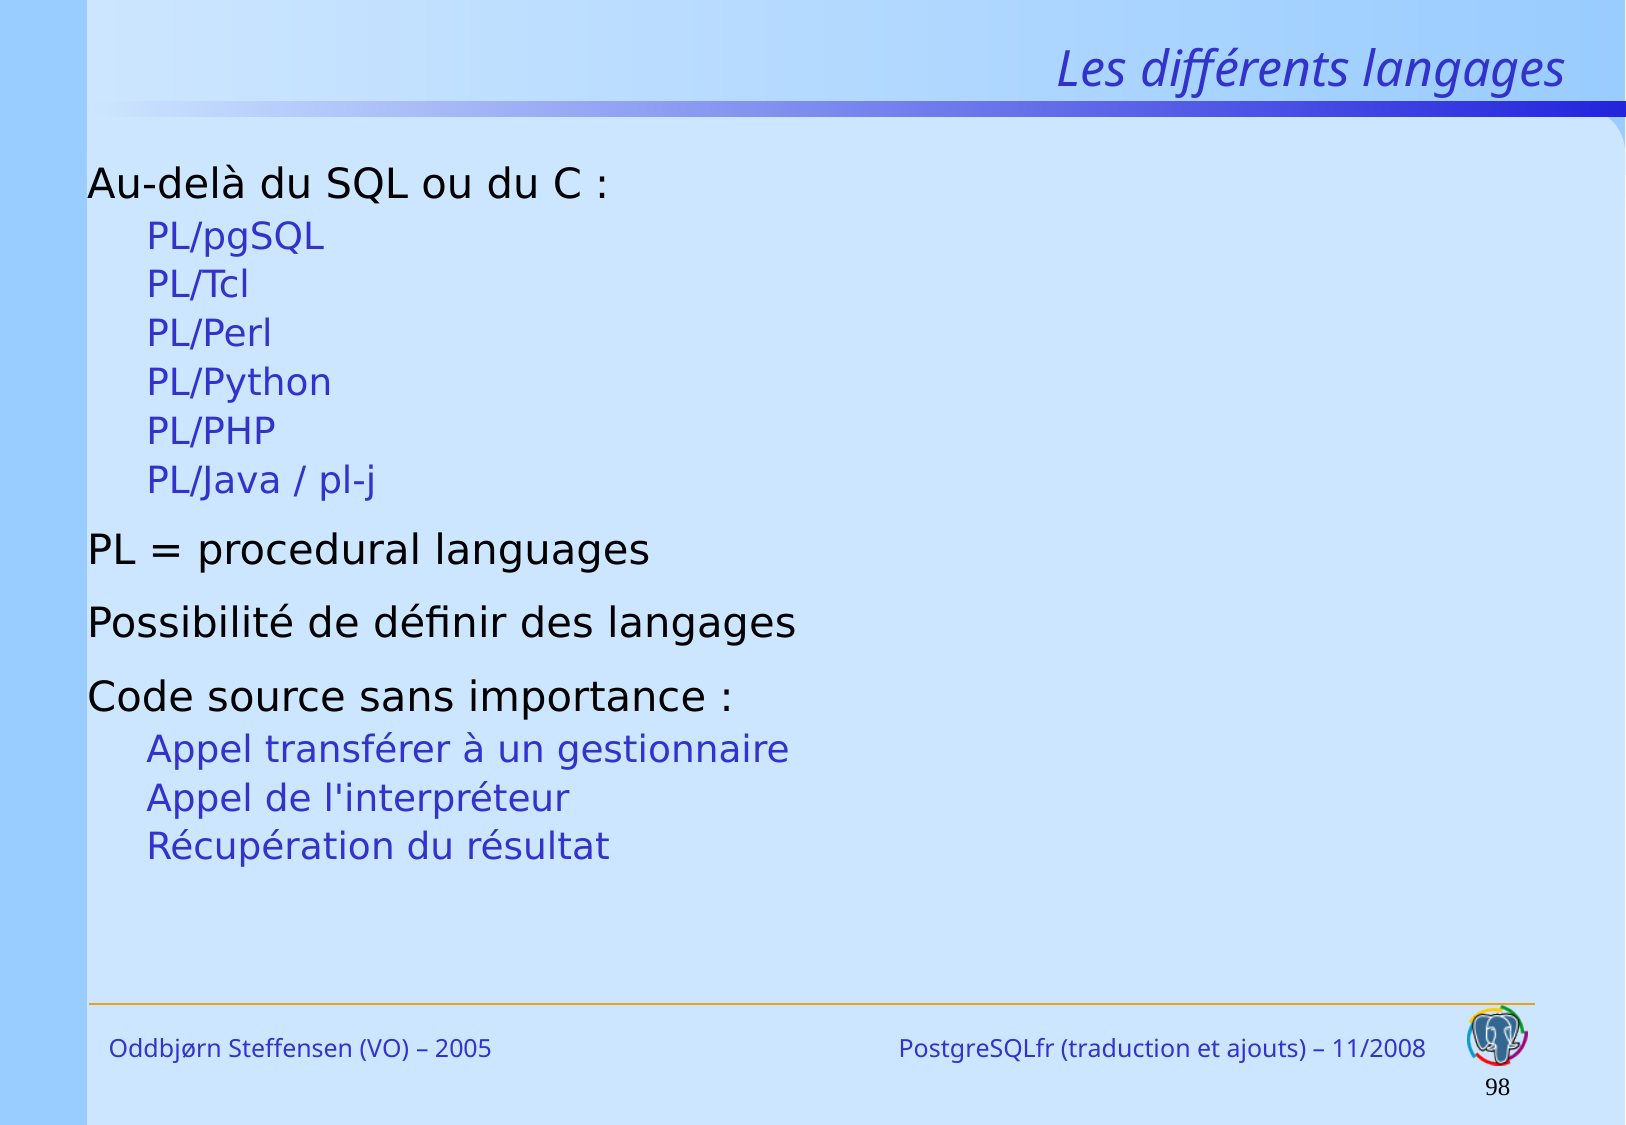

# Les différents langages
Au-delà du SQL ou du C :
PL/pgSQL
PL/Tcl
PL/Perl
PL/Python
PL/PHP
PL/Java / pl-j
PL = procedural languages
Possibilité de définir des langages
Code source sans importance :
Appel transférer à un gestionnaire
Appel de l'interpréteur
Récupération du résultat